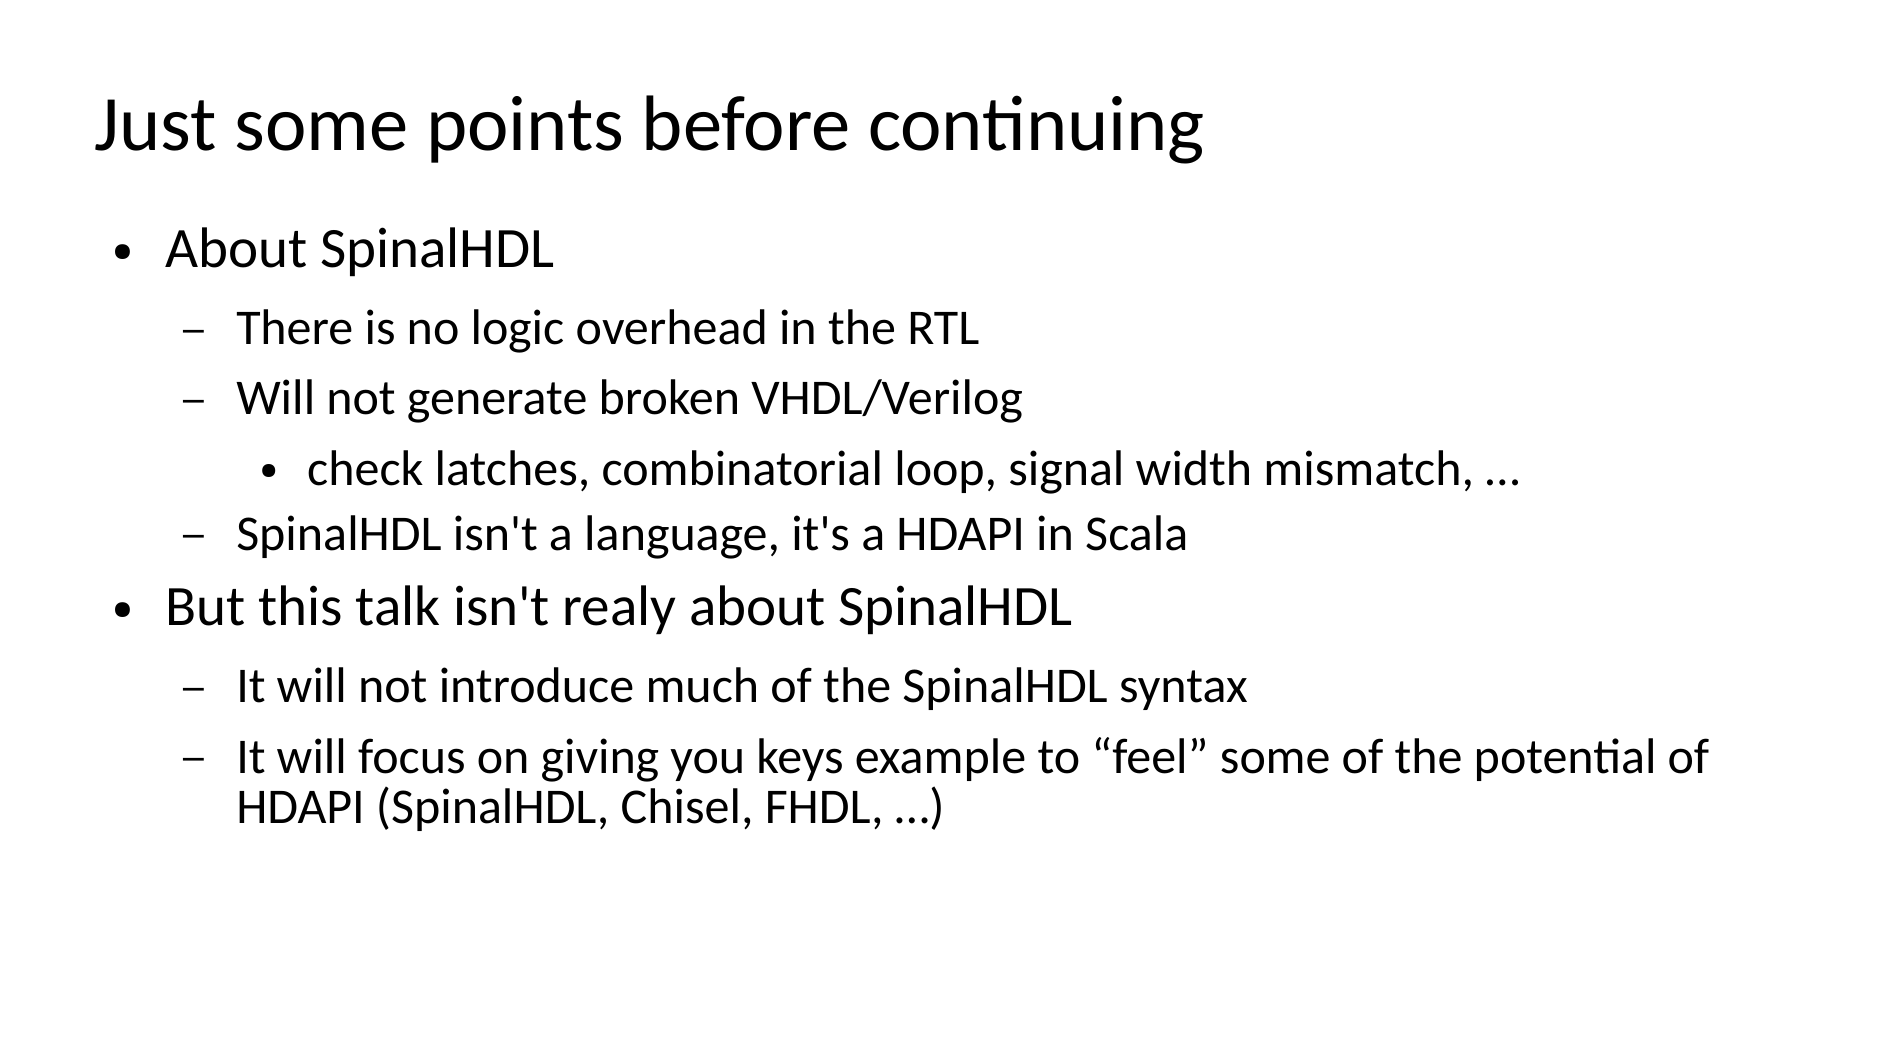

# Just some points before continuing
About SpinalHDL
There is no logic overhead in the RTL
Will not generate broken VHDL/Verilog
check latches, combinatorial loop, signal width mismatch, …
SpinalHDL isn't a language, it's a HDAPI in Scala
But this talk isn't realy about SpinalHDL
It will not introduce much of the SpinalHDL syntax
It will focus on giving you keys example to “feel” some of the potential of HDAPI (SpinalHDL, Chisel, FHDL, …)